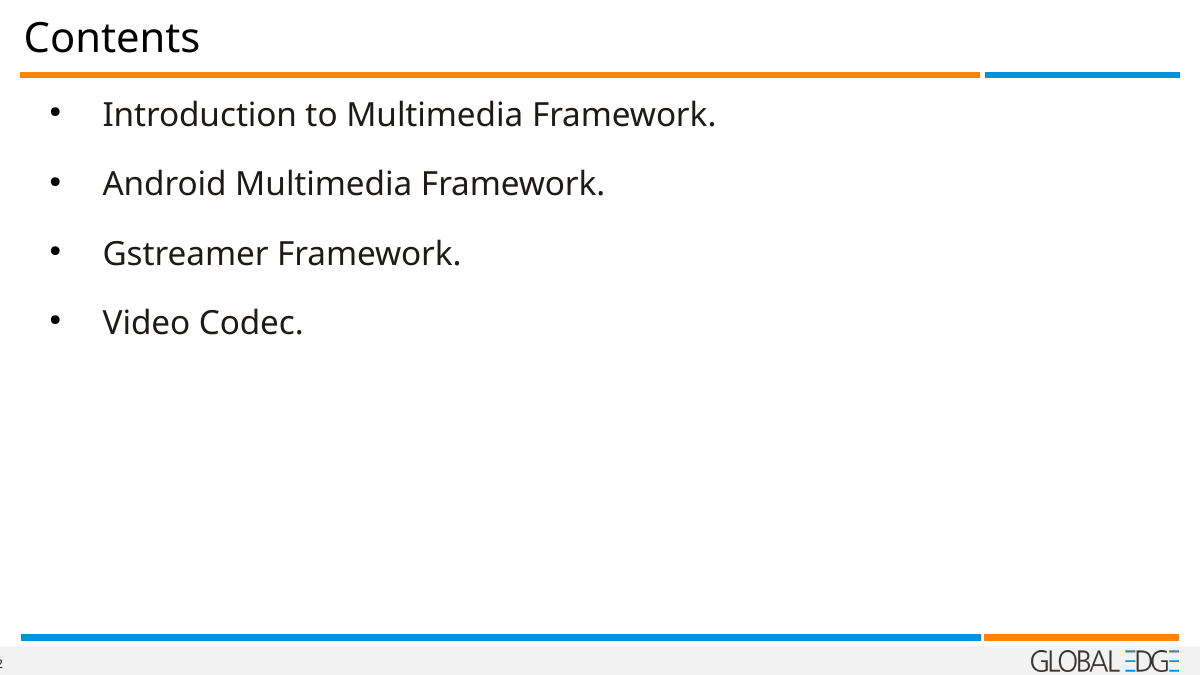

# Contents
Introduction to Multimedia Framework.
Android Multimedia Framework.
Gstreamer Framework.
Video Codec.